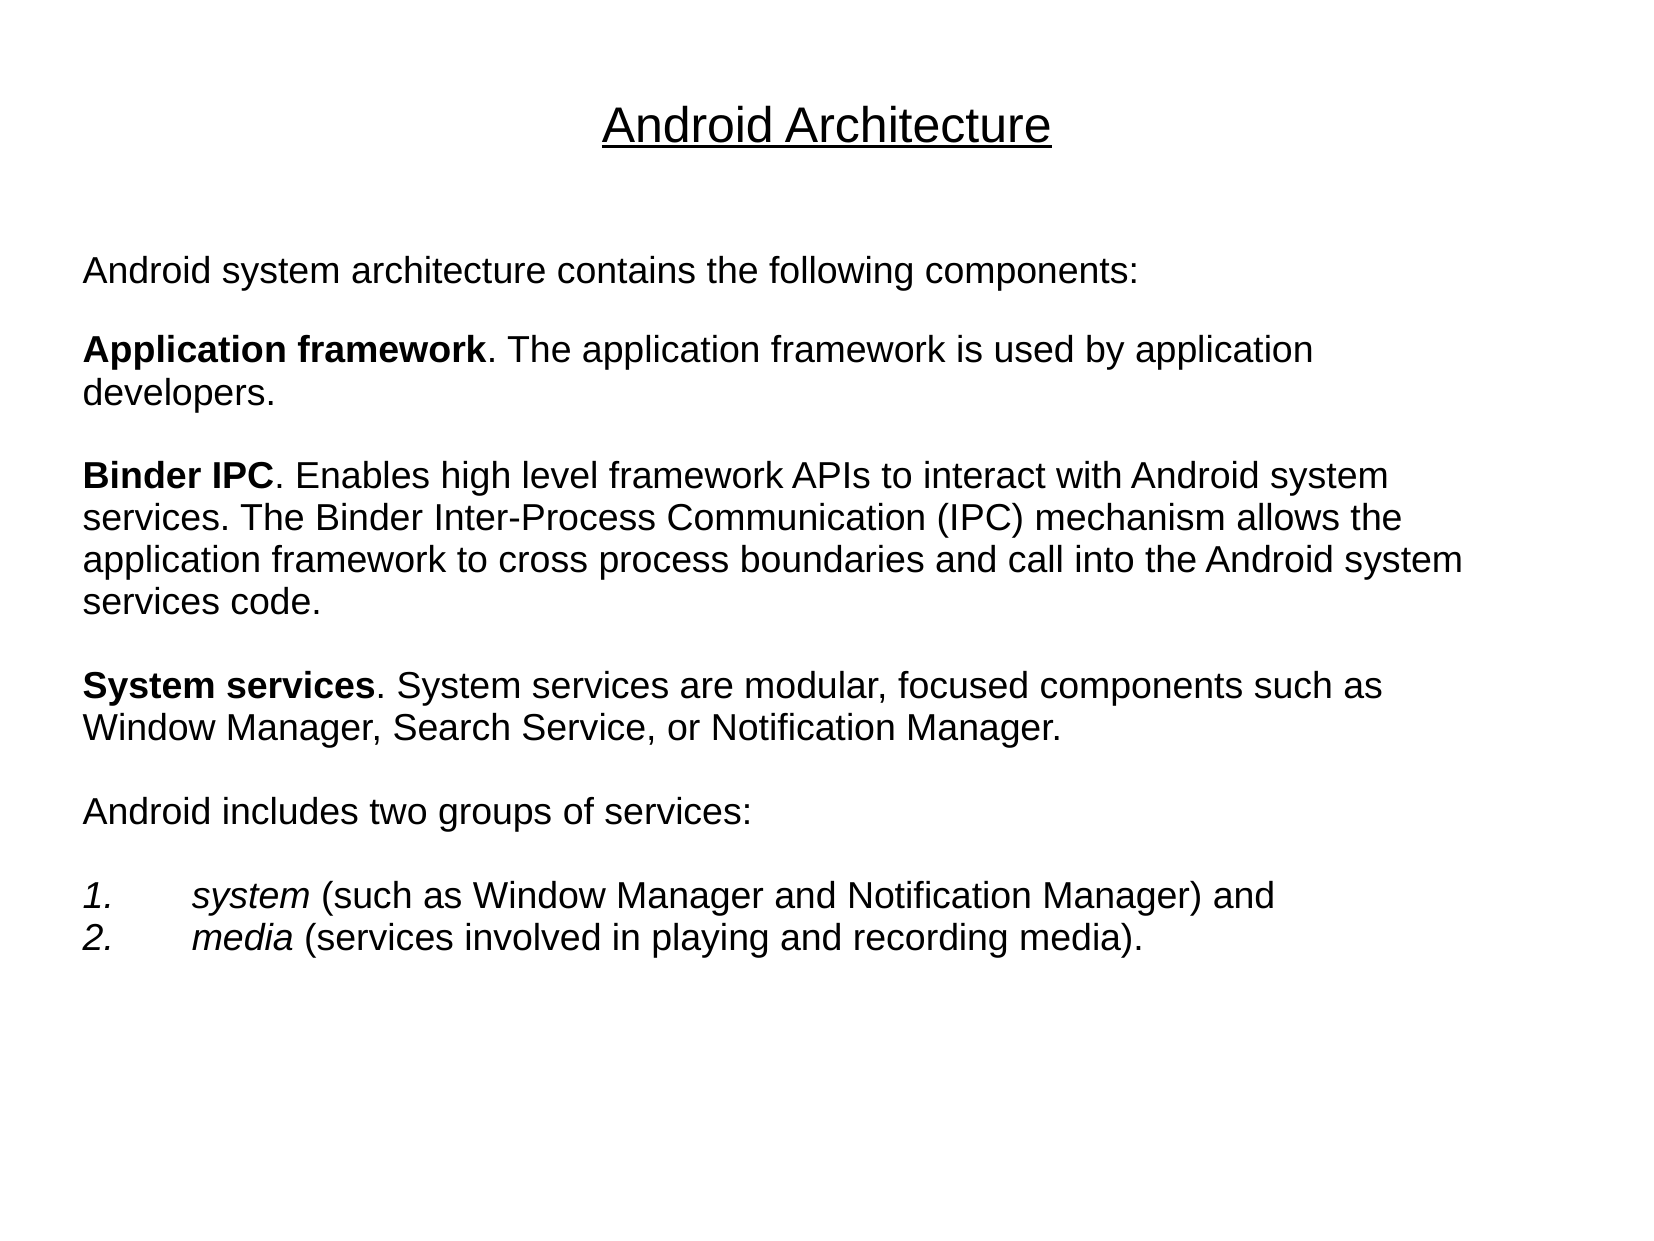

# Android Architecture
Android system architecture contains the following components:
Application framework. The application framework is used by application developers.
Binder IPC. Enables high level framework APIs to interact with Android system services. The Binder Inter-Process Communication (IPC) mechanism allows the application framework to cross process boundaries and call into the Android system services code.
System services. System services are modular, focused components such as Window Manager, Search Service, or Notification Manager.
Android includes two groups of services:
	system (such as Window Manager and Notification Manager) and
	media (services involved in playing and recording media).